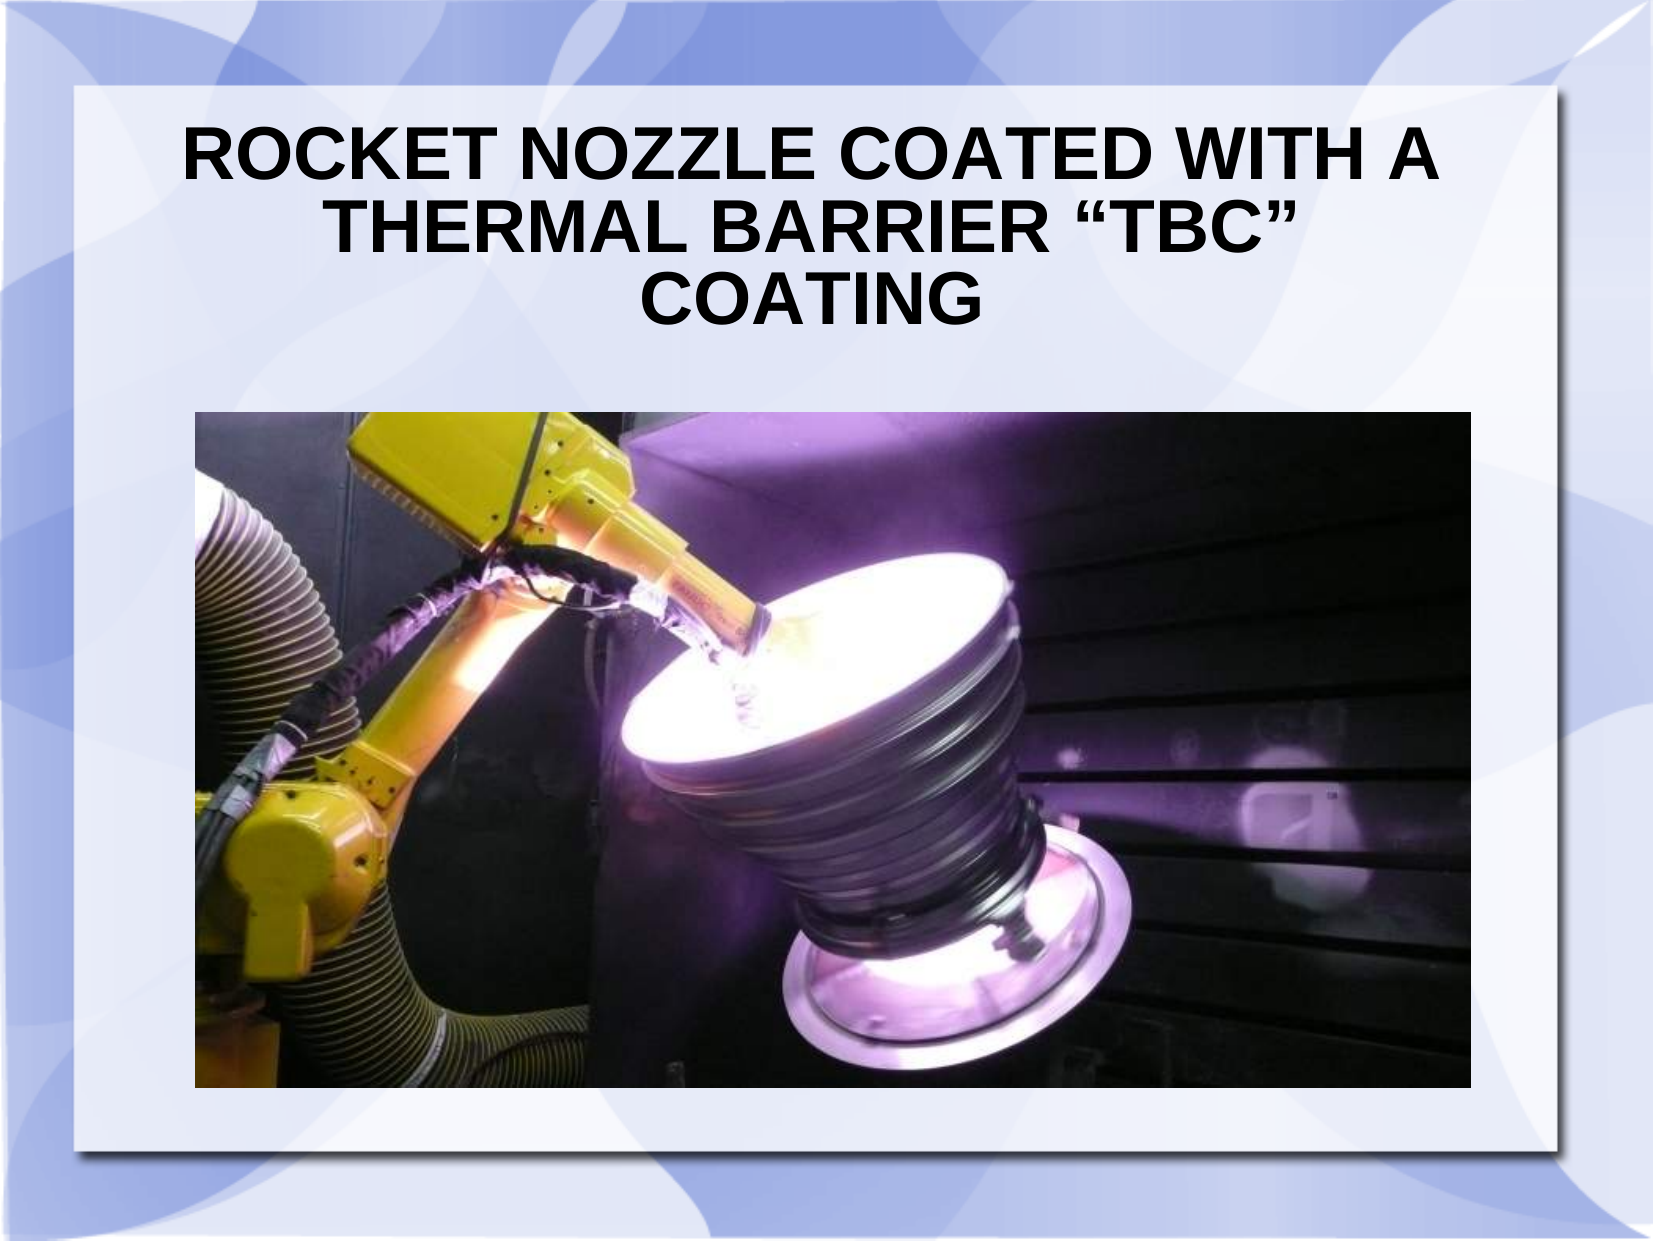

# ROCKET NOZZLE COATED WITH A THERMAL BARRIER “TBC” COATING